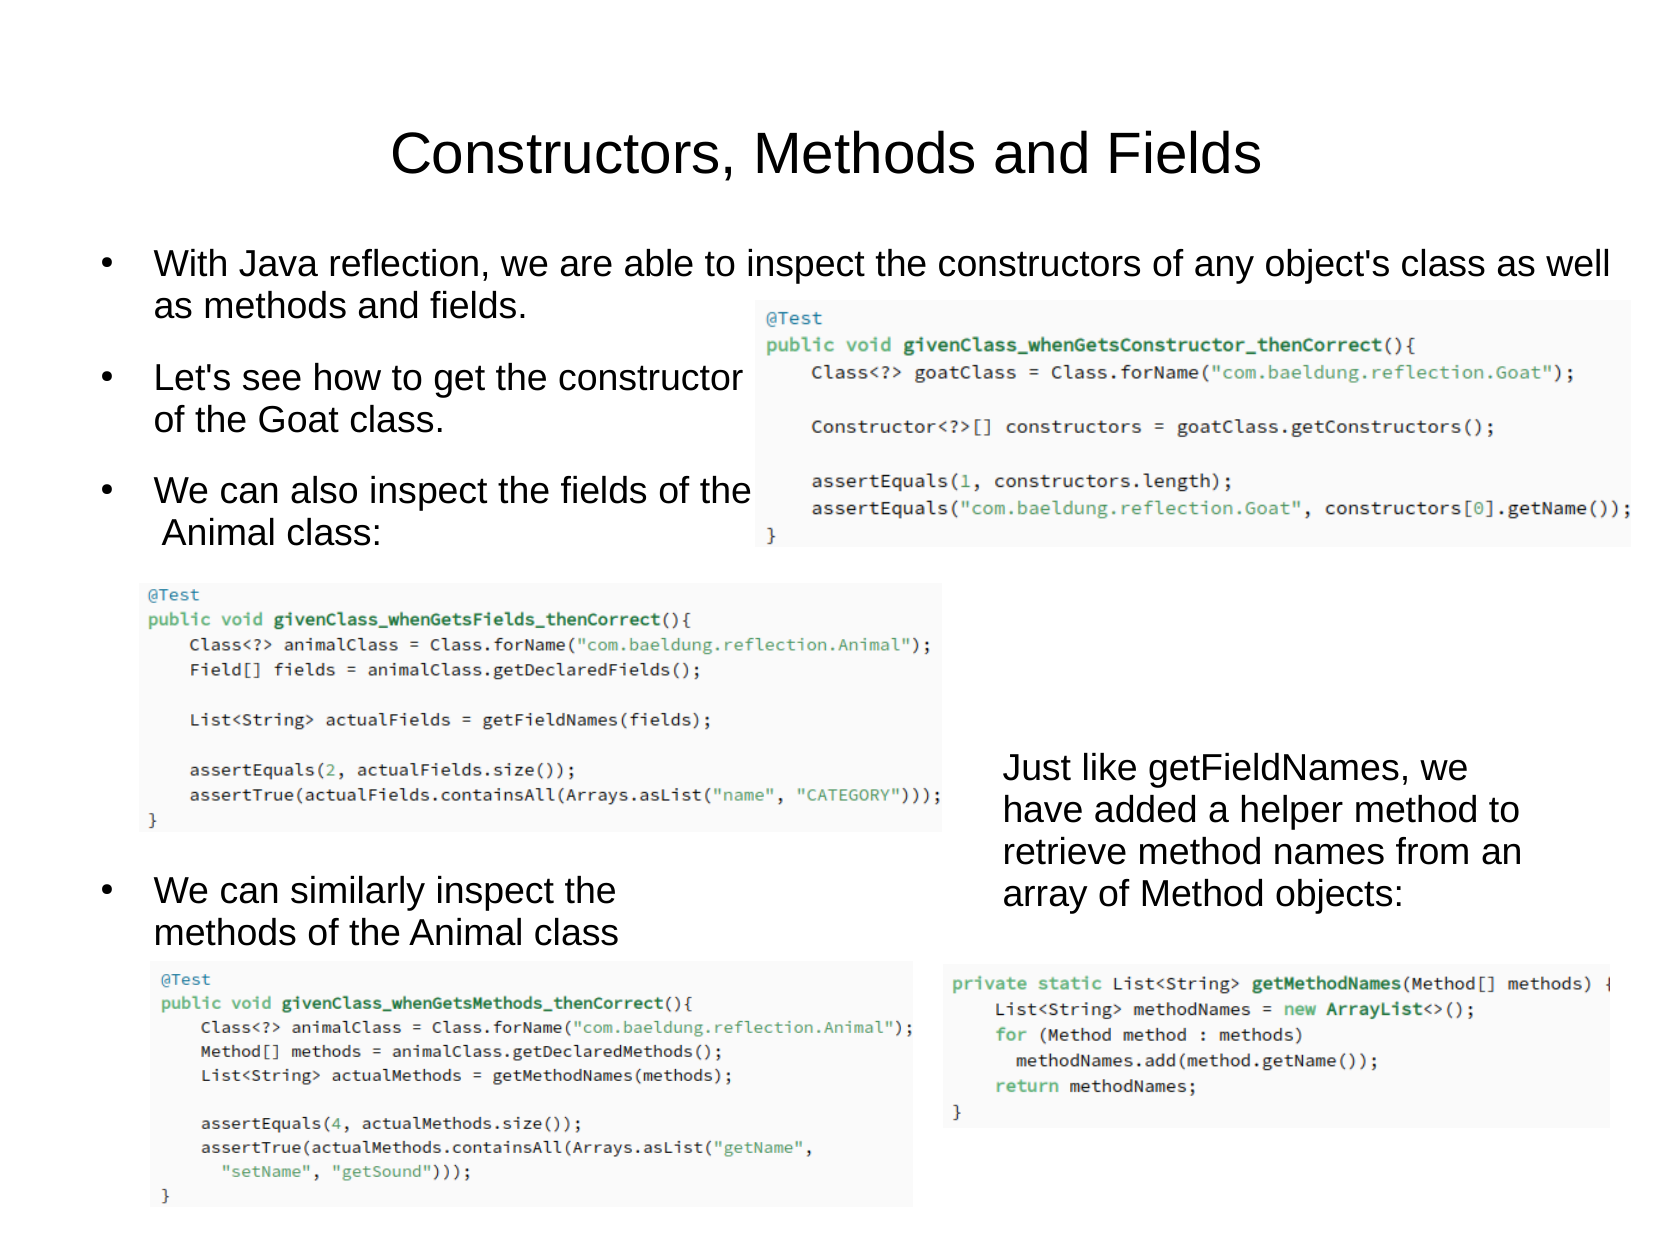

# Constructors, Methods and Fields
With Java reflection, we are able to inspect the constructors of any object's class as well as methods and fields.
Let's see how to get the constructor
of the Goat class.
We can also inspect the fields of the
 Animal class:
We can similarly inspect the
methods of the Animal class
Just like getFieldNames, we have added a helper method to retrieve method names from an array of Method objects: